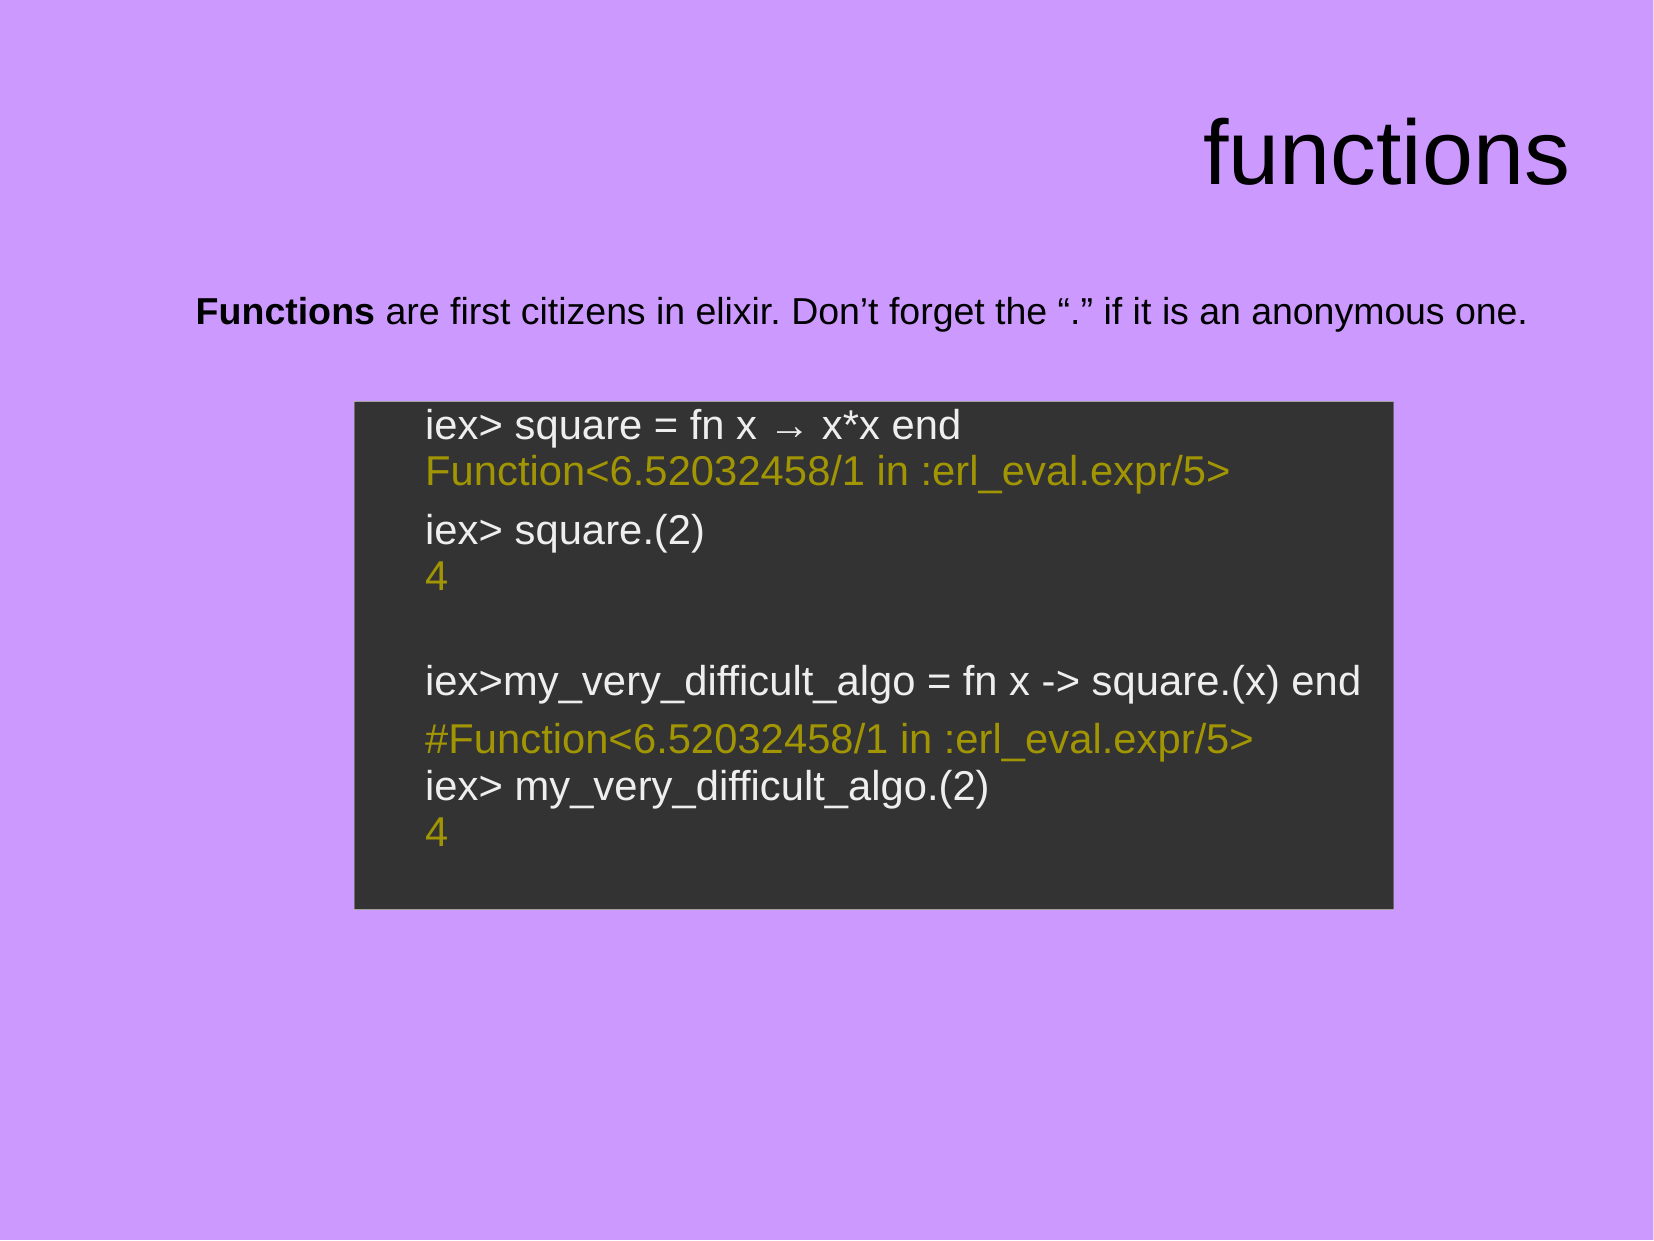

# functions
Functions are first citizens in elixir. Don’t forget the “.” if it is an anonymous one.
iex> square = fn x → x*x end
Function<6.52032458/1 in :erl_eval.expr/5>
iex> square.(2)
4
iex>my_very_difficult_algo = fn x -> square.(x) end
#Function<6.52032458/1 in :erl_eval.expr/5>
iex> my_very_difficult_algo.(2)
4